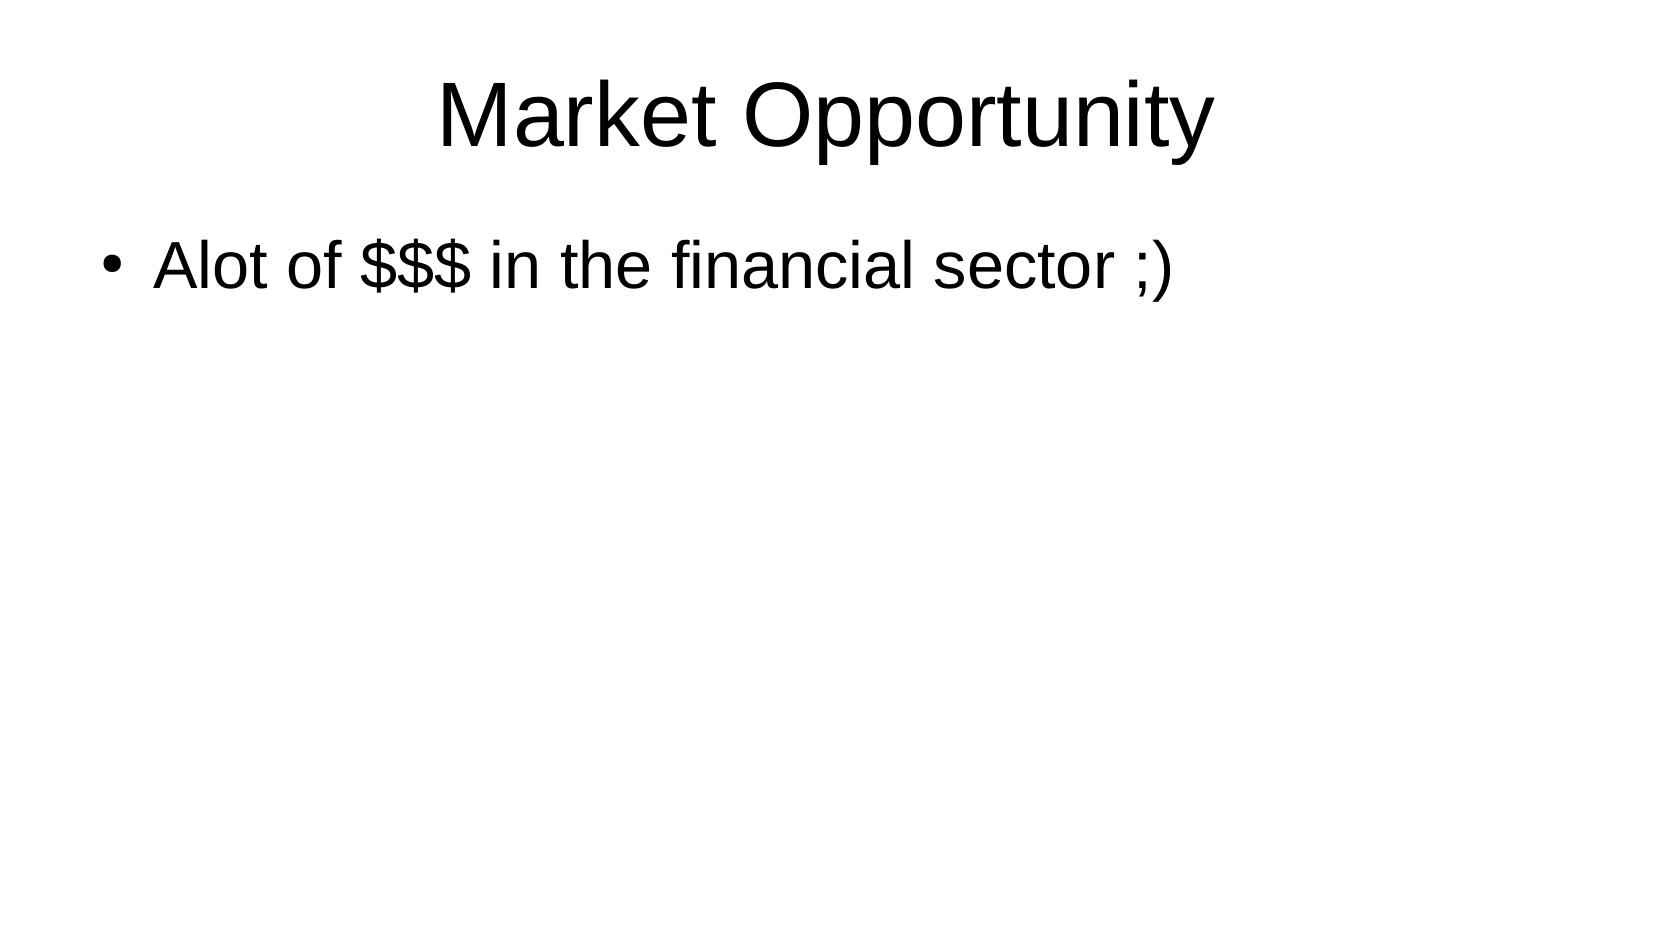

# Market Opportunity
Alot of $$$ in the financial sector ;)